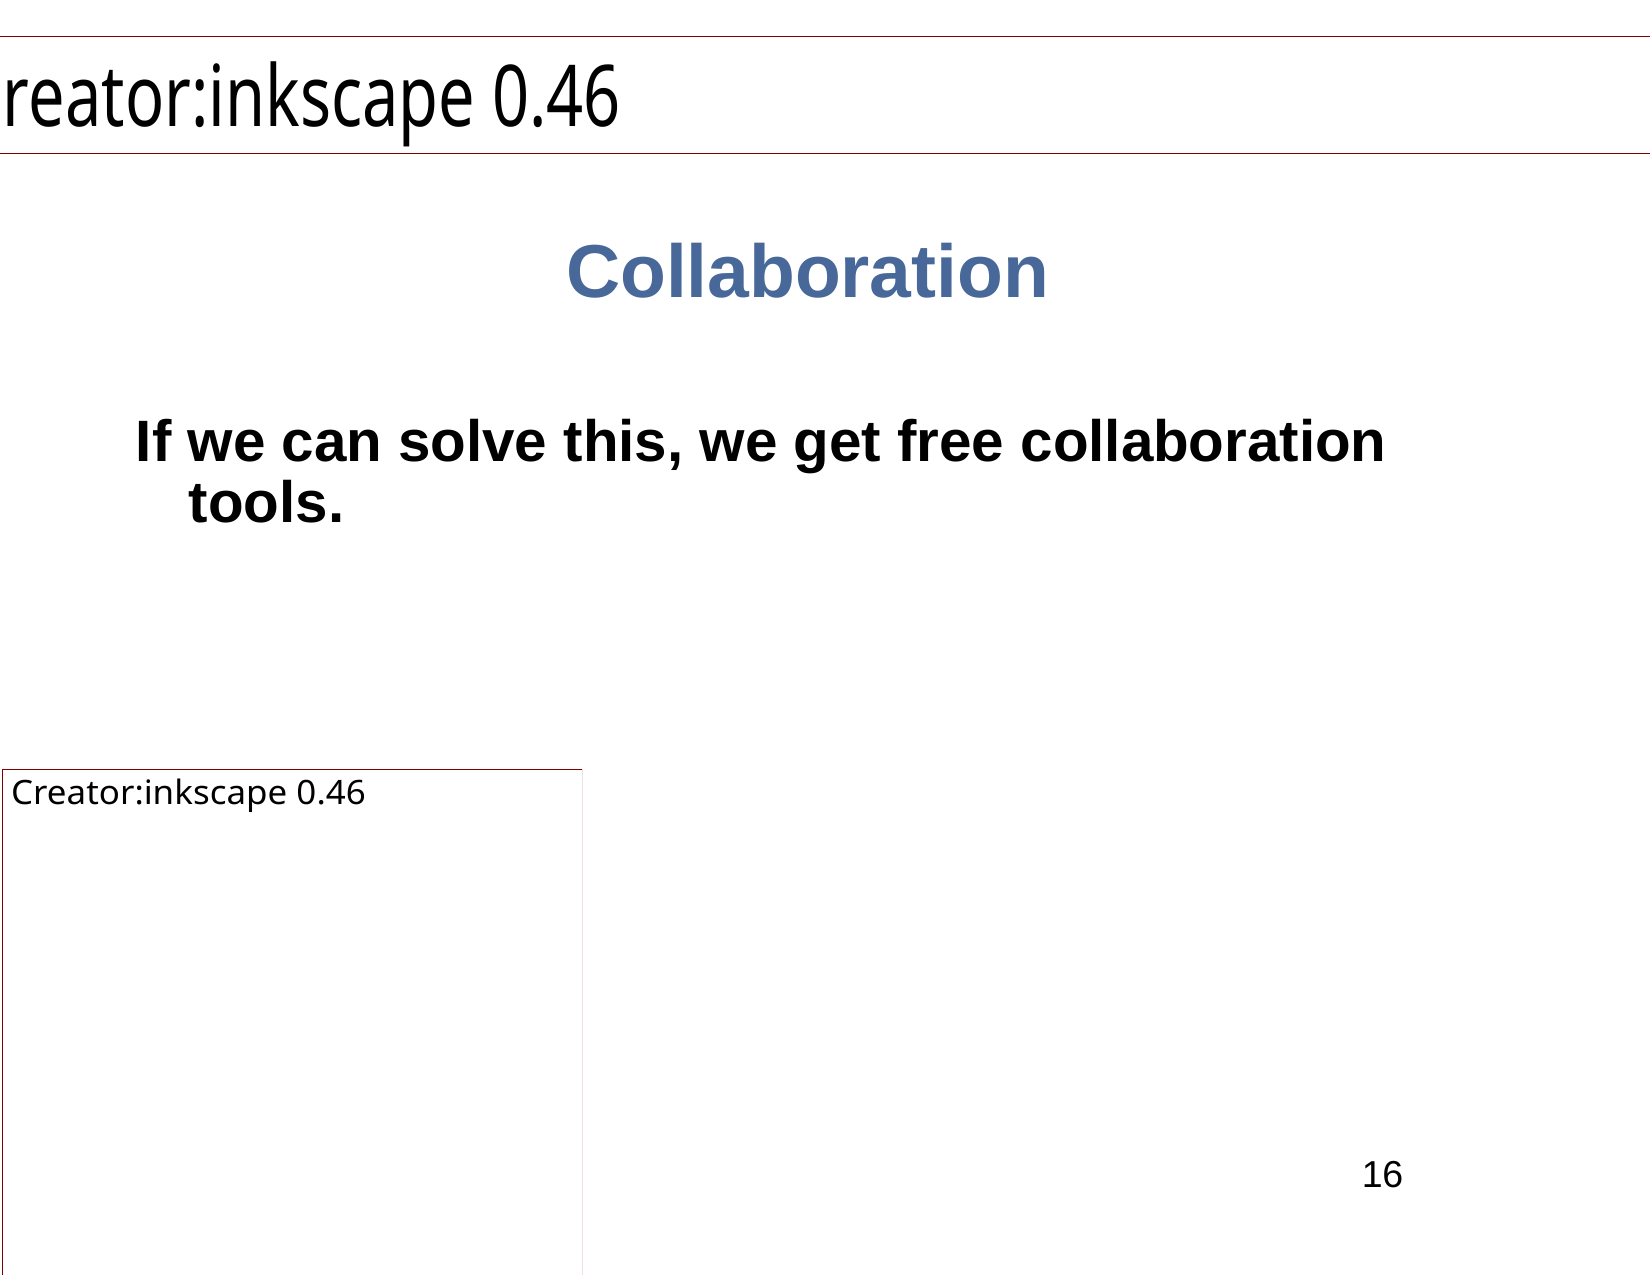

# Collaboration
If we can solve this, we get free collaboration tools.